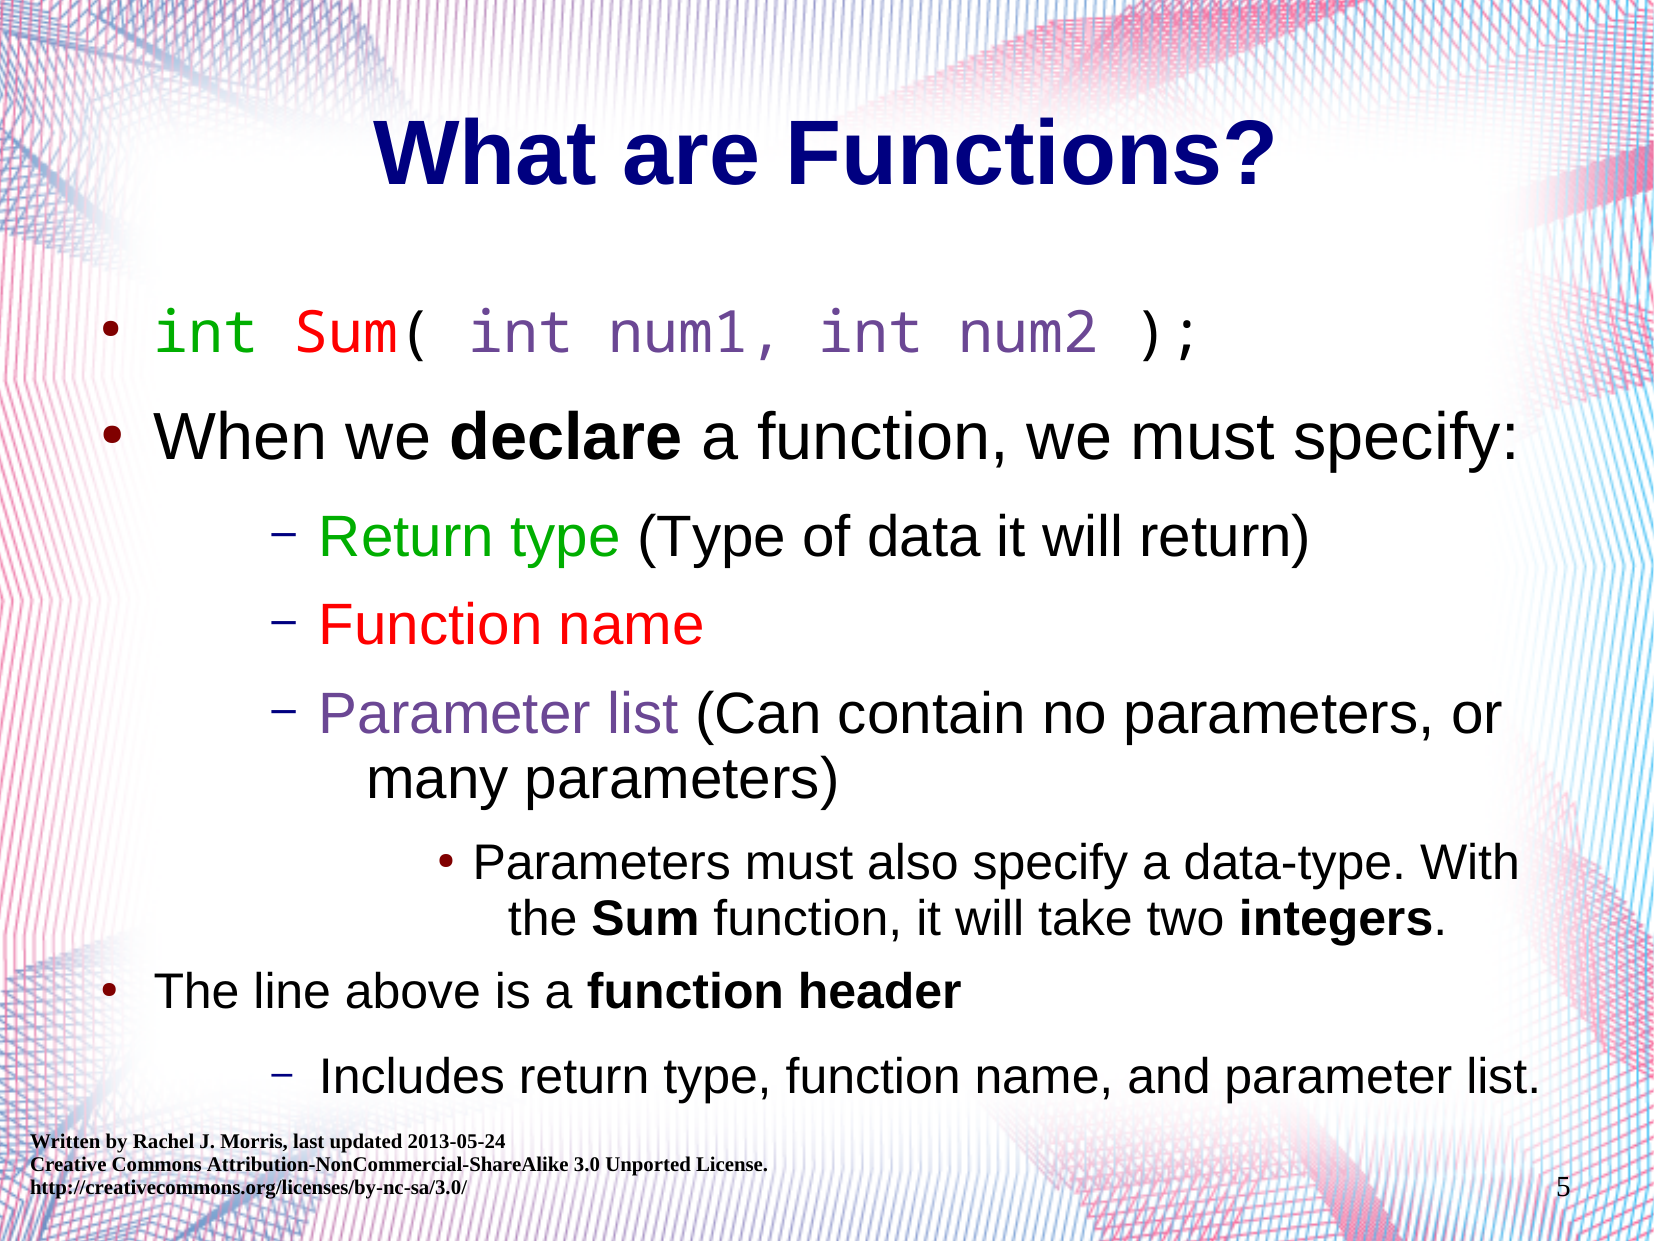

# What are Functions?
int Sum( int num1, int num2 );
When we declare a function, we must specify:
Return type (Type of data it will return)
Function name
Parameter list (Can contain no parameters, or many parameters)
Parameters must also specify a data-type. With the Sum function, it will take two integers.
The line above is a function header
Includes return type, function name, and parameter list.
5